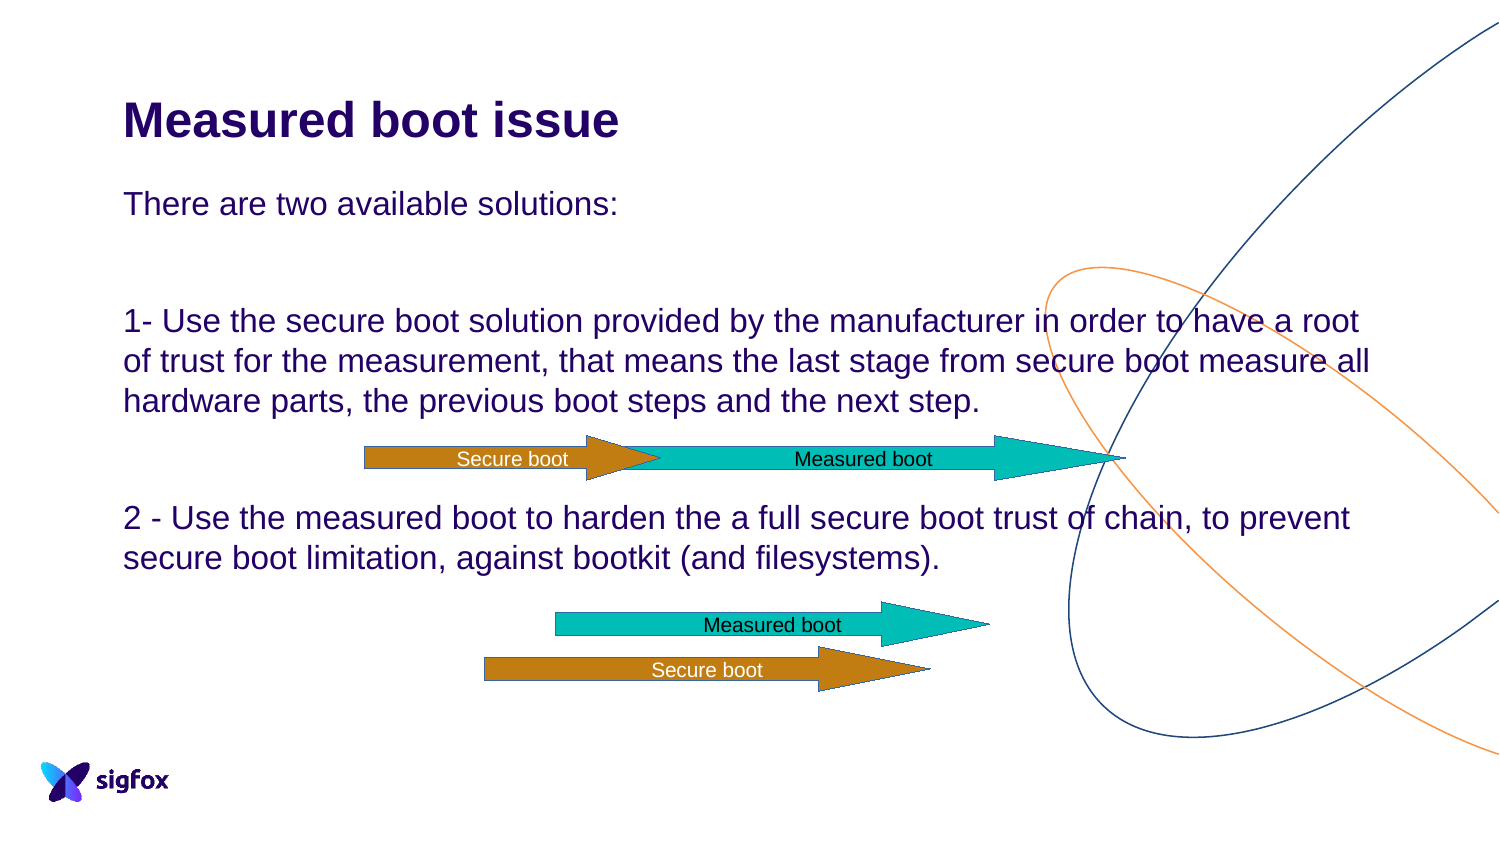

Measured boot issue
There are two available solutions:
1- Use the secure boot solution provided by the manufacturer in order to have a root of trust for the measurement, that means the last stage from secure boot measure all hardware parts, the previous boot steps and the next step.
2 - Use the measured boot to harden the a full secure boot trust of chain, to prevent secure boot limitation, against bootkit (and filesystems).
Secure boot
Measured boot
Measured boot
Secure boot